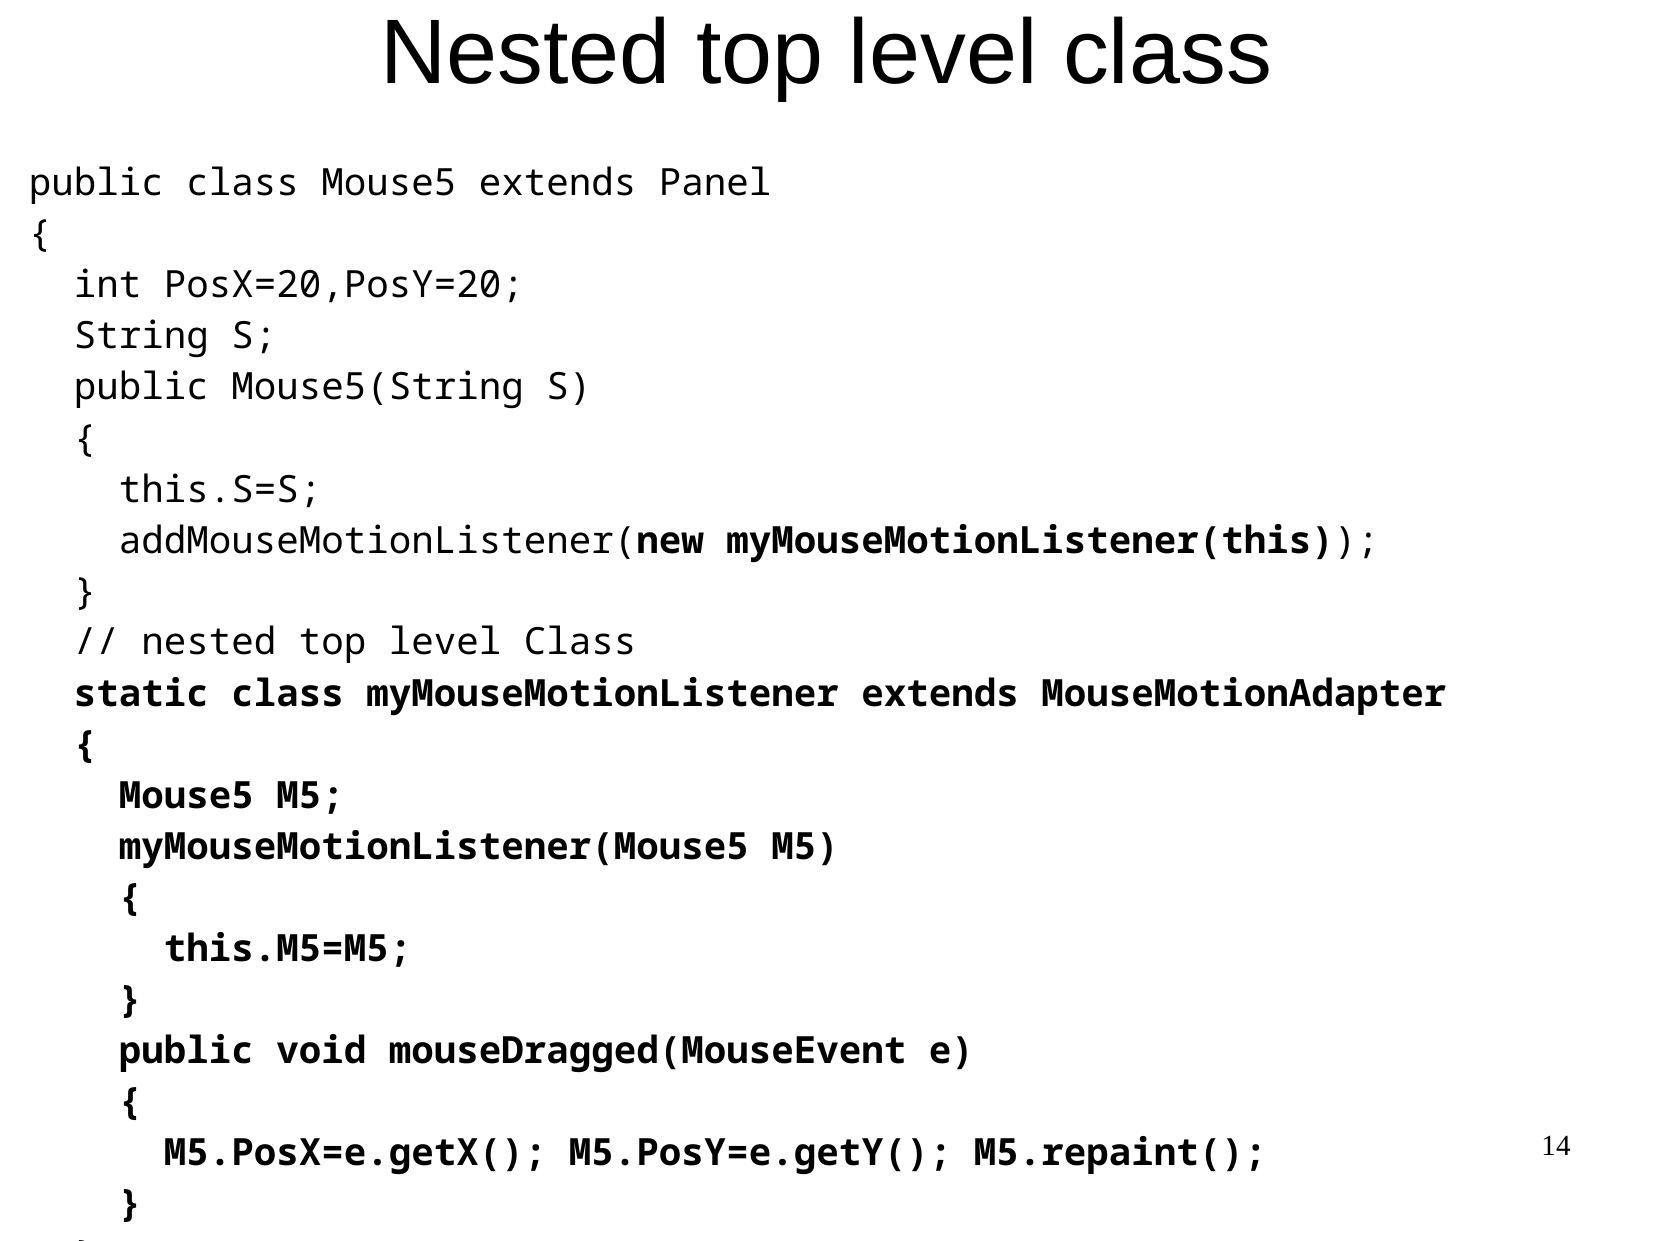

# Nested top level class
public class Mouse5 extends Panel
{
 int PosX=20,PosY=20;
 String S;
 public Mouse5(String S)
 {
 this.S=S;
 addMouseMotionListener(new myMouseMotionListener(this));
 }
 // nested top level Class
 static class myMouseMotionListener extends MouseMotionAdapter
 {
 Mouse5 M5;
 myMouseMotionListener(Mouse5 M5)
 {
 this.M5=M5;
 }
 public void mouseDragged(MouseEvent e)
 {
 M5.PosX=e.getX(); M5.PosY=e.getY(); M5.repaint();
 }
 }
 public void paint(Graphics g) { g.drawString(S,PosX,PosY); }
 public static void main(String args[]) { . . . }
}
14